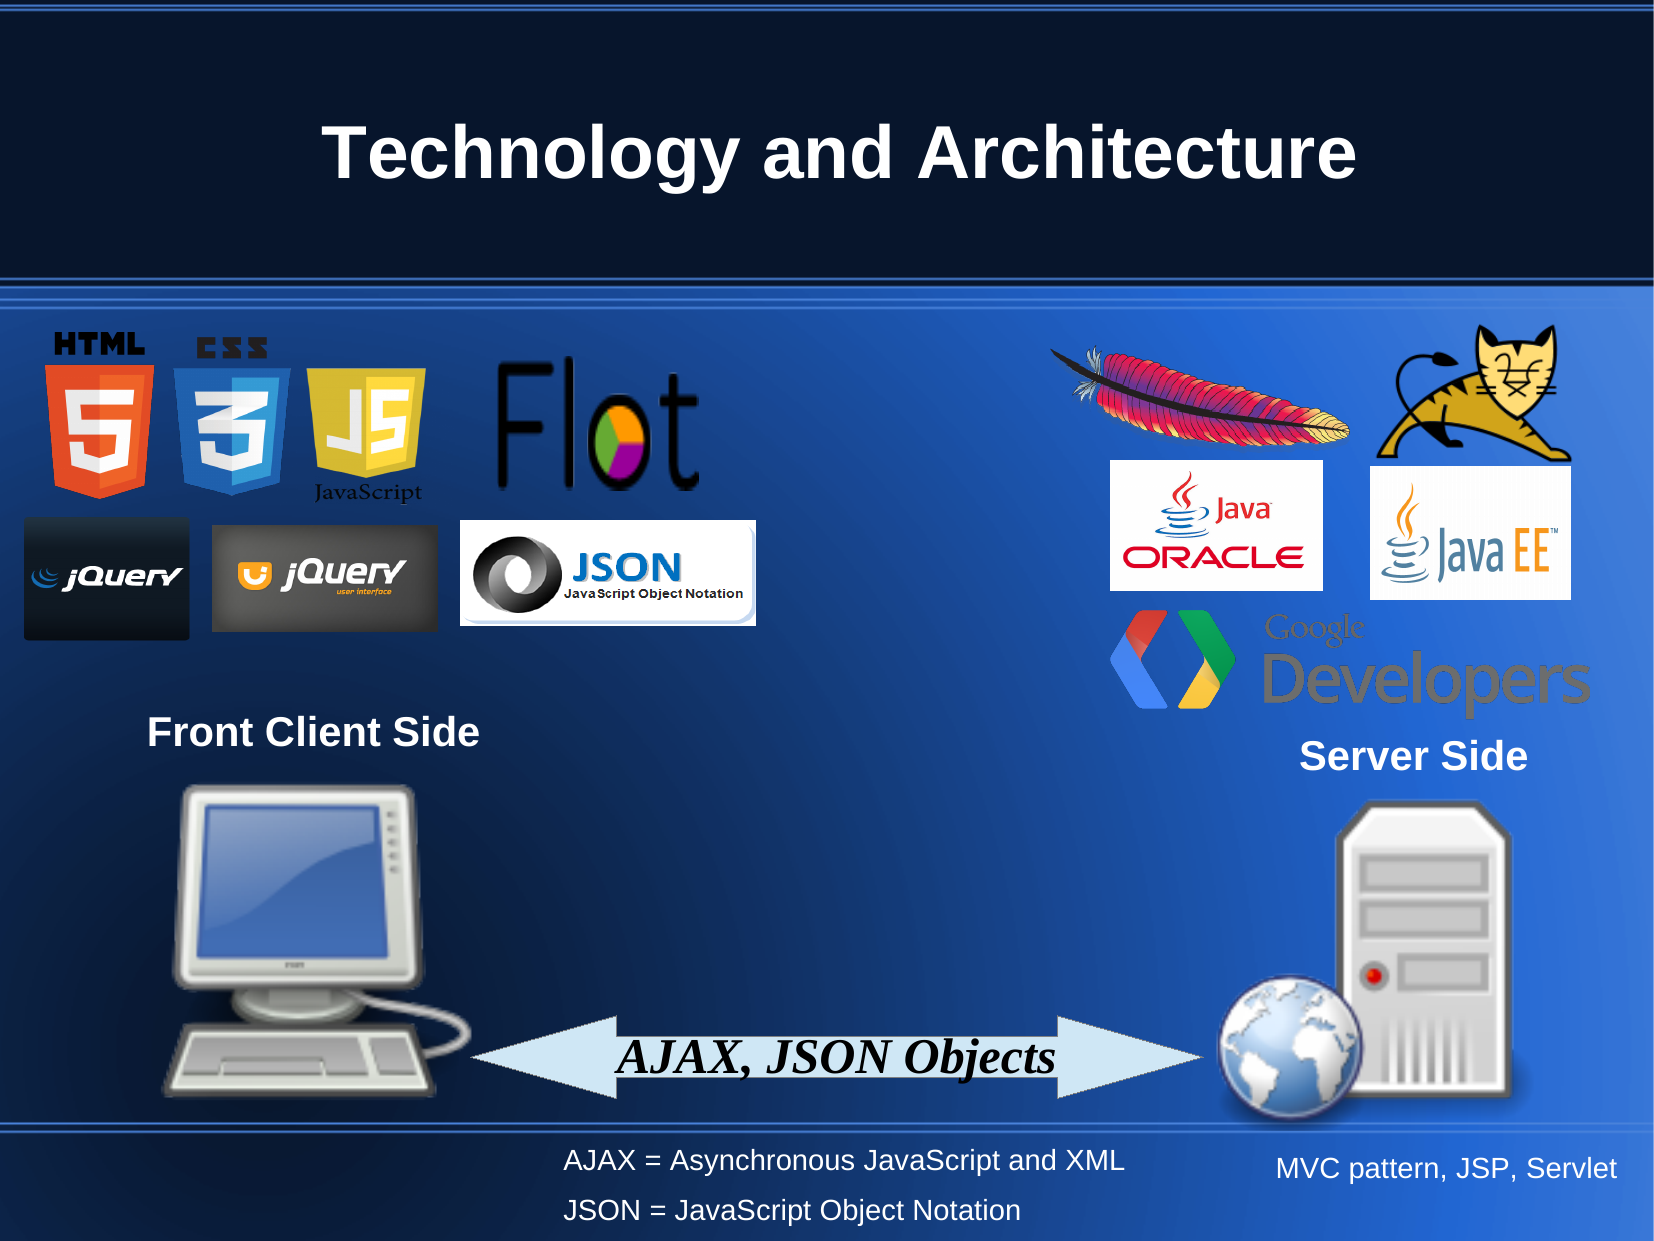

# Technology and Architecture
Front Client Side
Server Side
AJAX, JSON Objects
AJAX = Asynchronous JavaScript and XML
JSON = JavaScript Object Notation
MVC pattern, JSP, Servlet